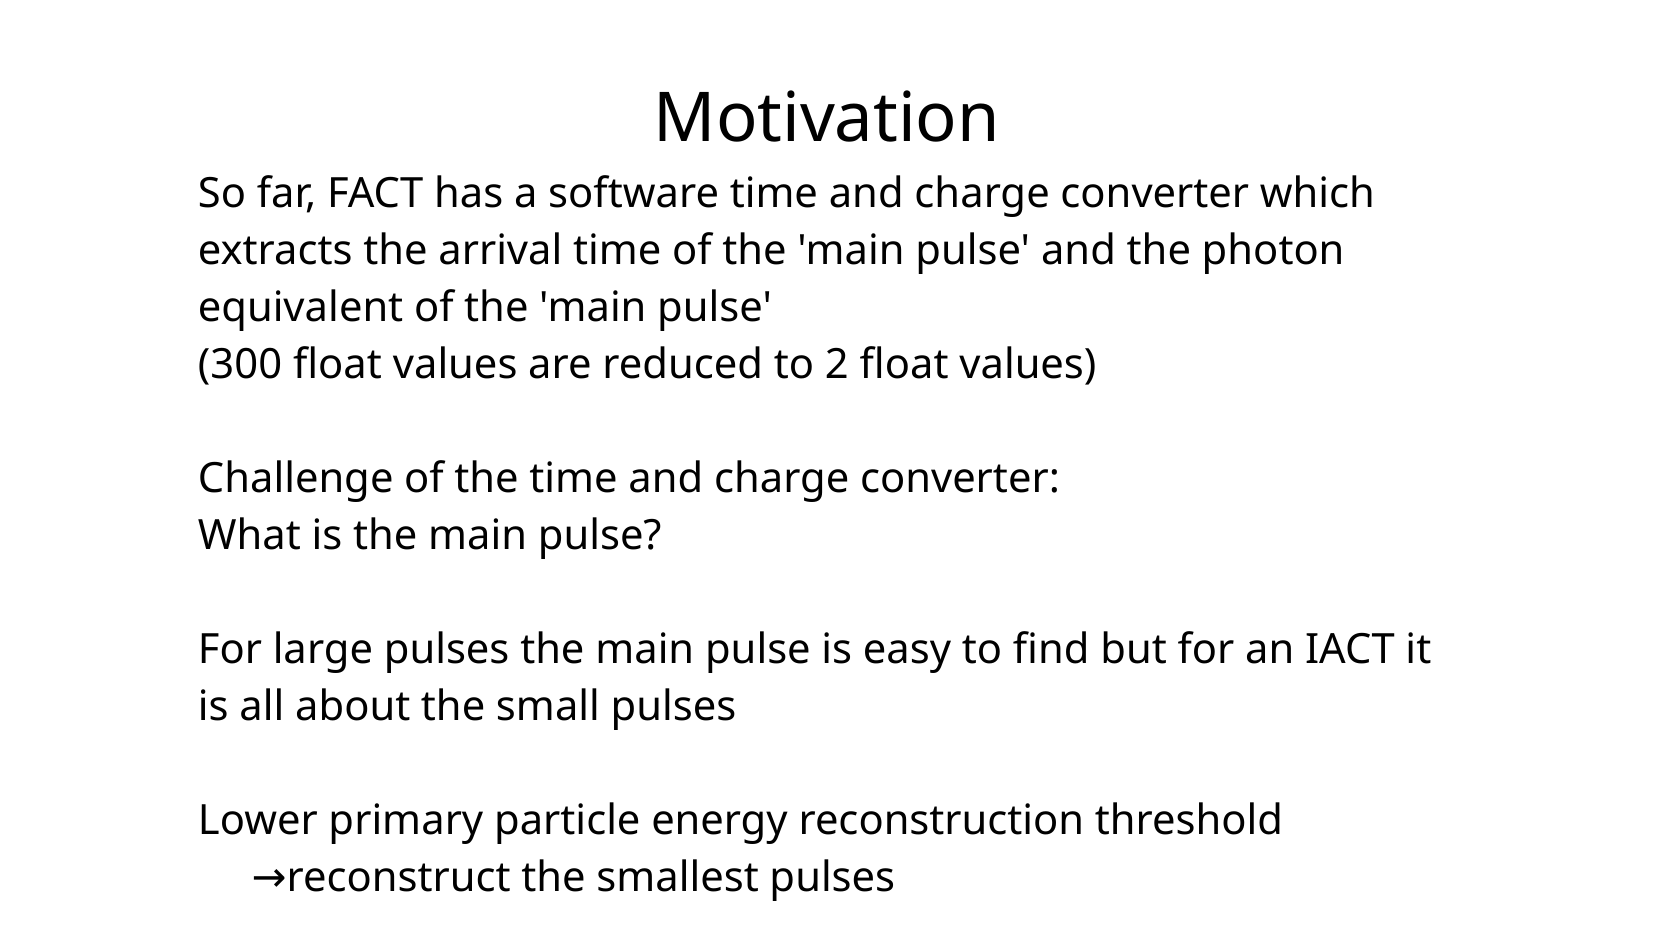

Motivation
# So far, FACT has a software time and charge converter which extracts the arrival time of the 'main pulse' and the photon equivalent of the 'main pulse' (300 float values are reduced to 2 float values) Challenge of the time and charge converter: What is the main pulse? For large pulses the main pulse is easy to find but for an IACT it is all about the small pulses Lower primary particle energy reconstruction threshold →reconstruct the smallest pulses